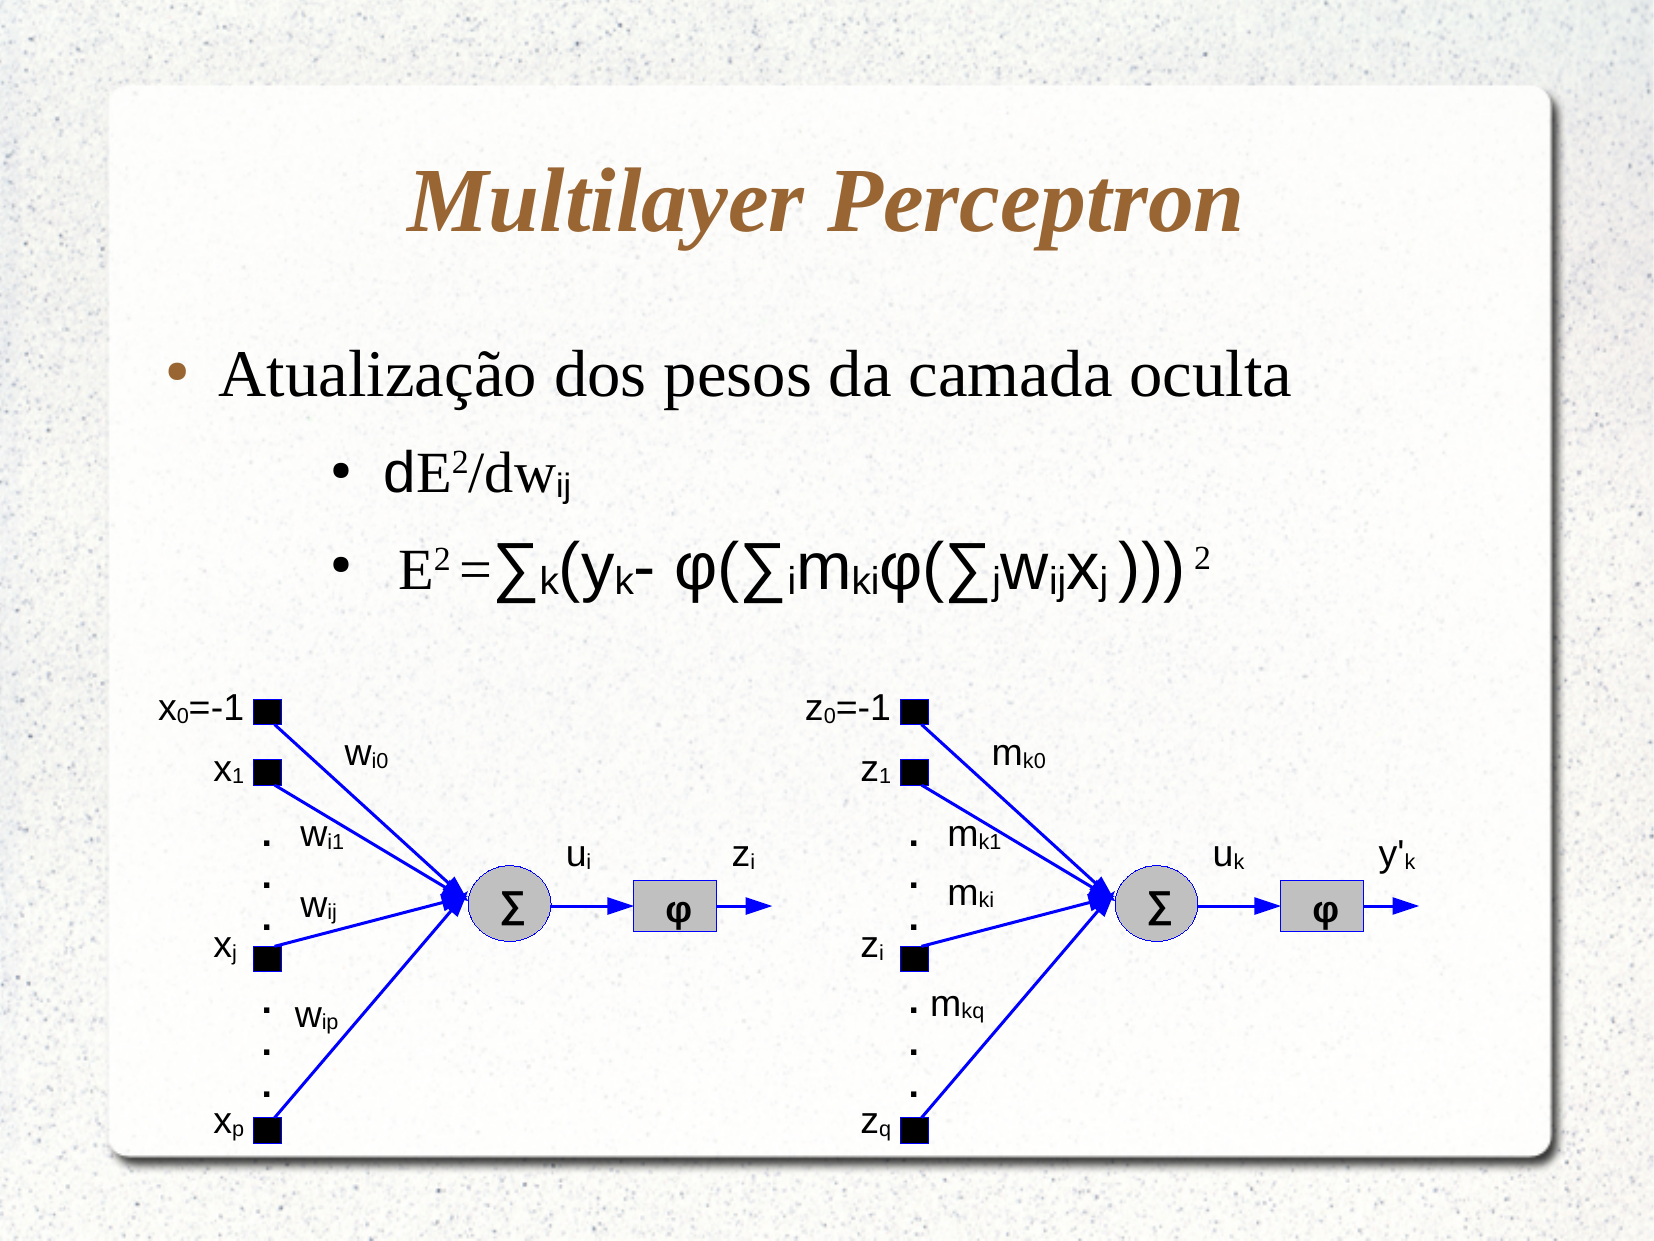

# Multilayer Perceptron
Atualização dos pesos da camada oculta
dE2/dwij
 E2 =∑k(yk- φ(∑imkiφ(∑jwijxj ))) 2
x0=-1
z0=-1
wi0
mk0
x1
z1
.
.
.
wi1
.
.
.
mk1
ui
zi
uk
y'k
mki
∑
φ
∑
φ
wij
xj
zi
.
.
.
.
.
.
mkq
wip
xp
zq